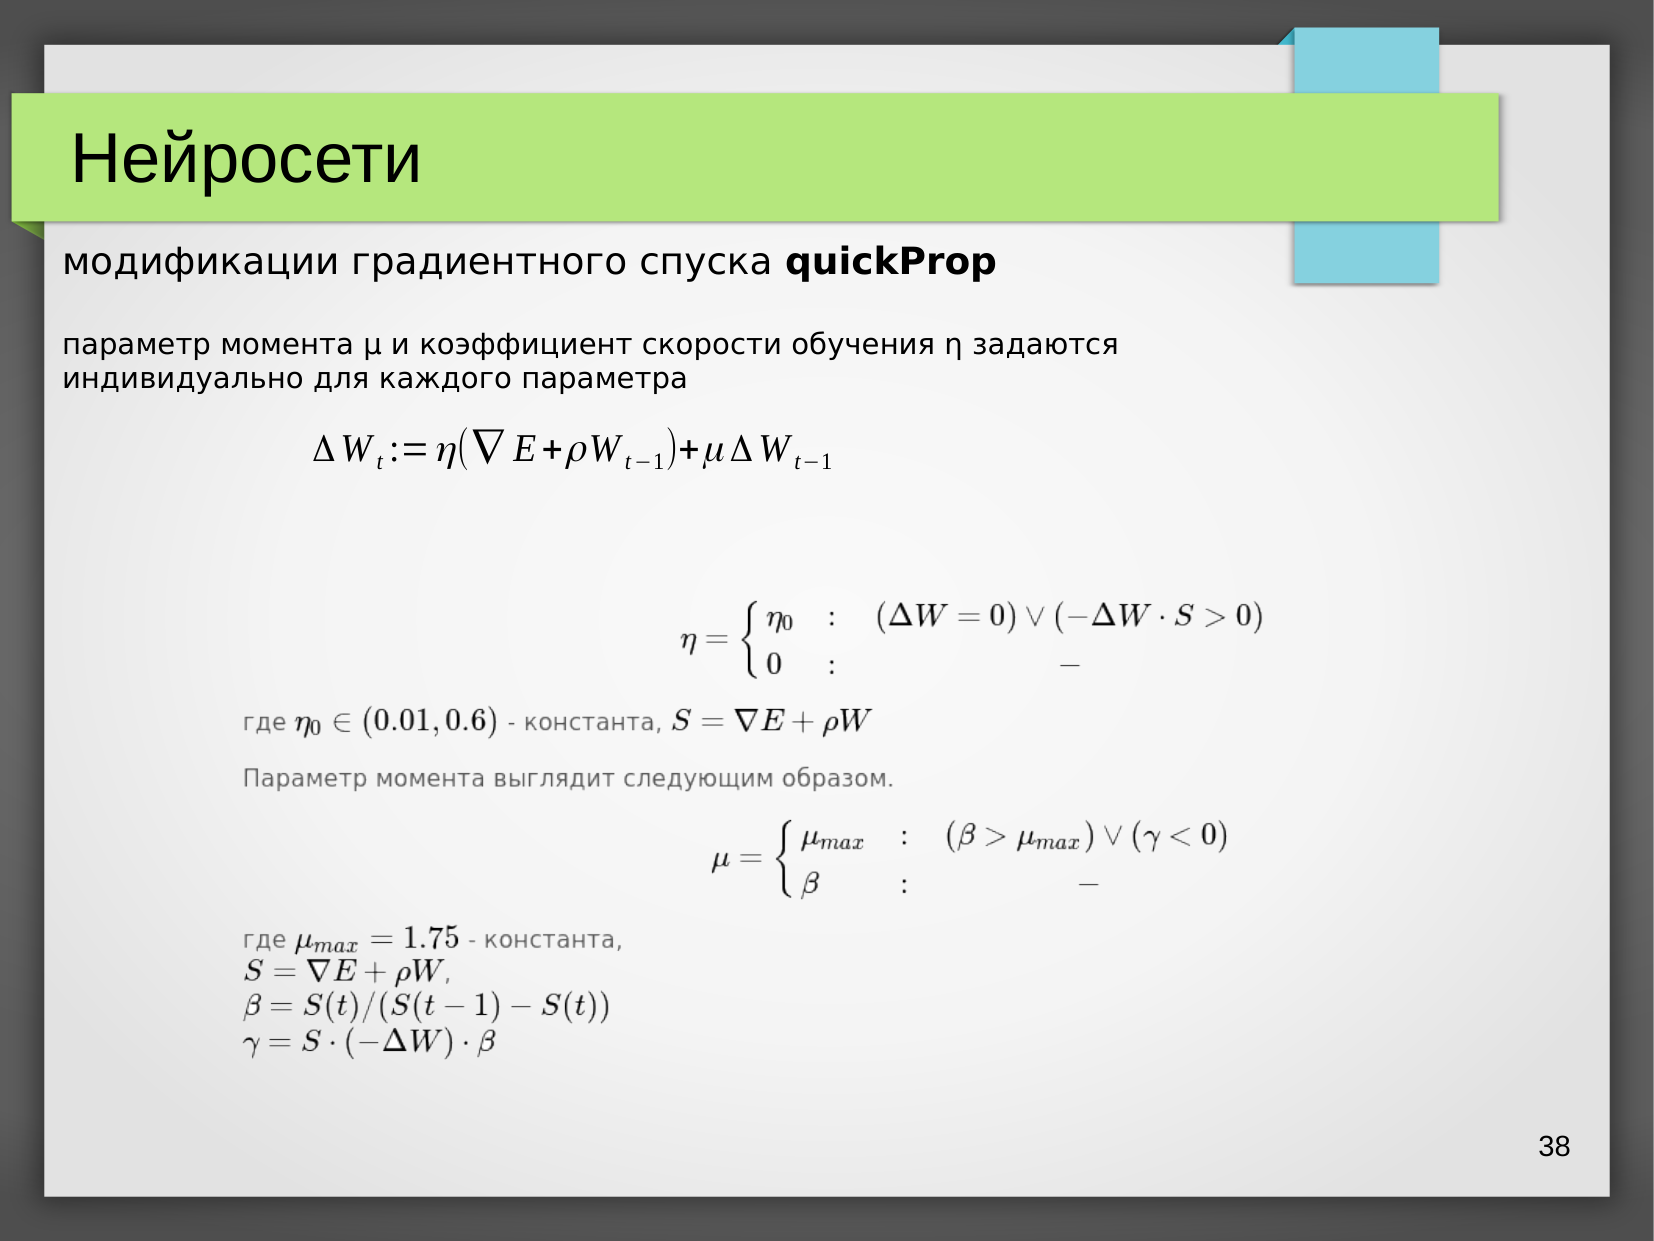

# Нейросети
модификации градиентного спуска quickProp
параметр момента μ и коэффициент скорости обучения η задаются индивидуально для каждого параметра
38